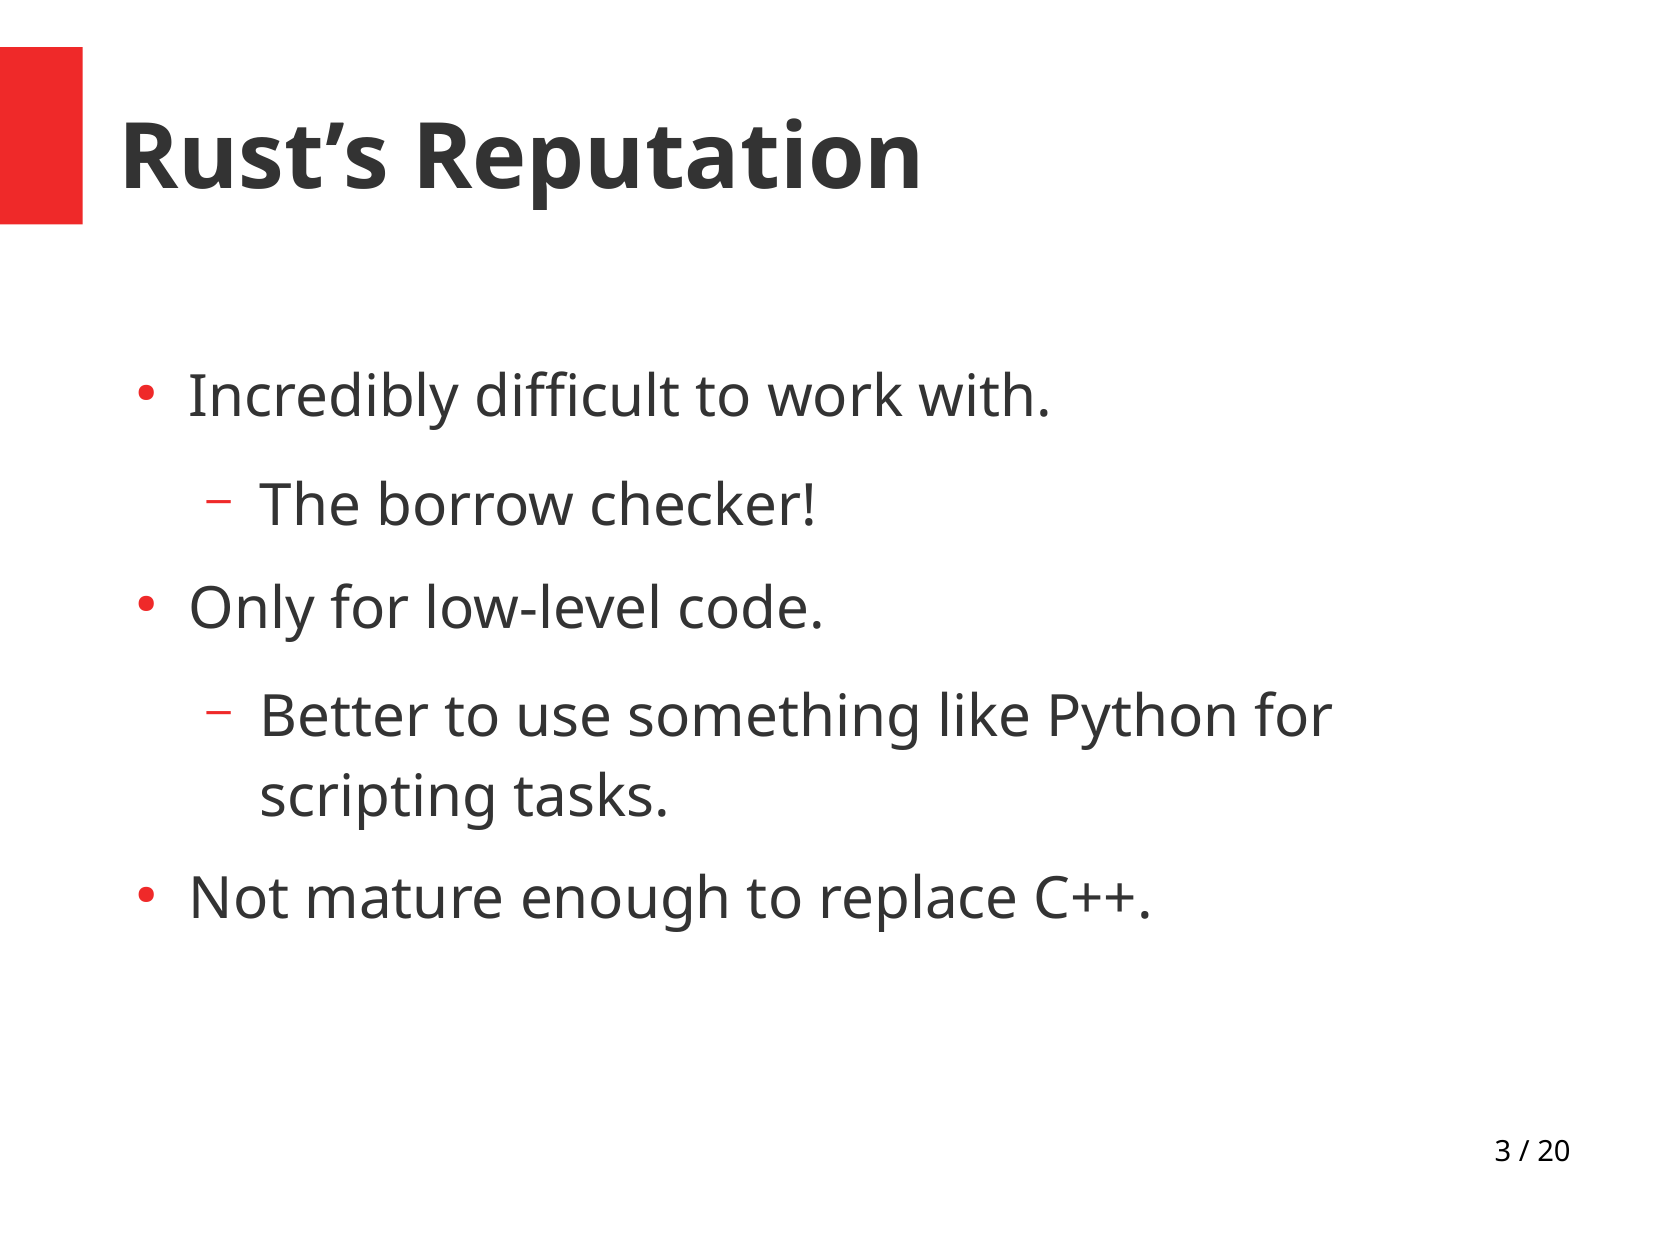

# Rust’s Reputation
Incredibly difficult to work with.
The borrow checker!
Only for low-level code.
Better to use something like Python for scripting tasks.
Not mature enough to replace C++.
3